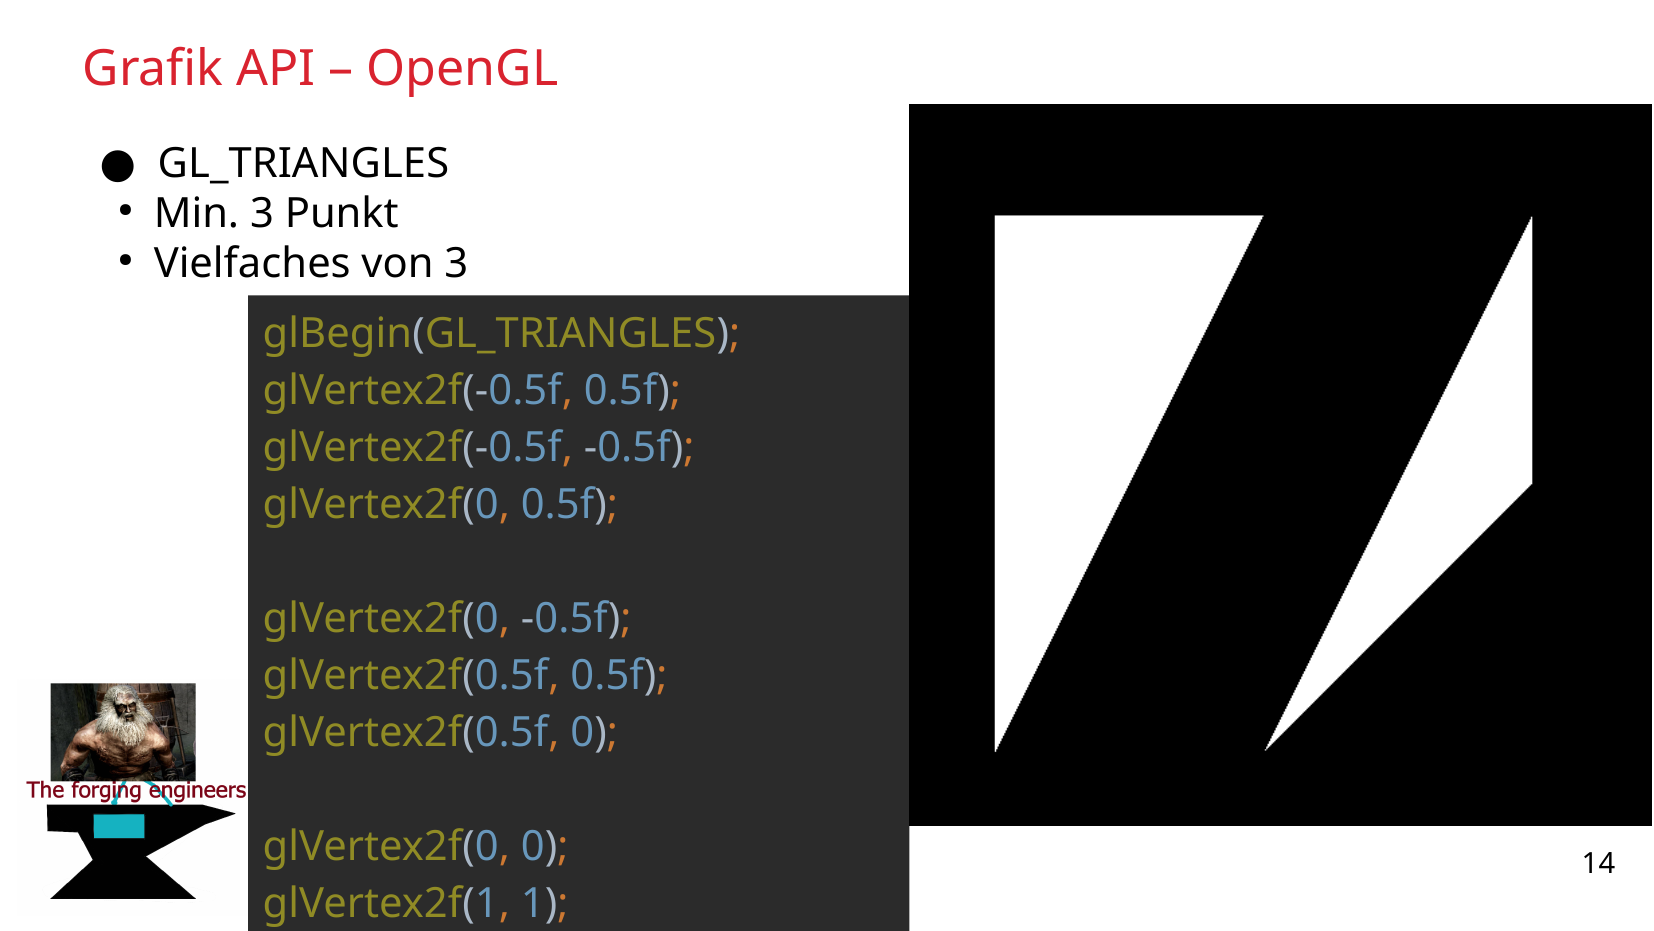

# Grafik API – OpenGL
GL_TRIANGLES
Min. 3 Punkt
Vielfaches von 3
glBegin(GL_TRIANGLES);
glVertex2f(-0.5f, 0.5f);
glVertex2f(-0.5f, -0.5f);
glVertex2f(0, 0.5f);
glVertex2f(0, -0.5f);
glVertex2f(0.5f, 0.5f);
glVertex2f(0.5f, 0);
glVertex2f(0, 0);
glVertex2f(1, 1);
glEnd();